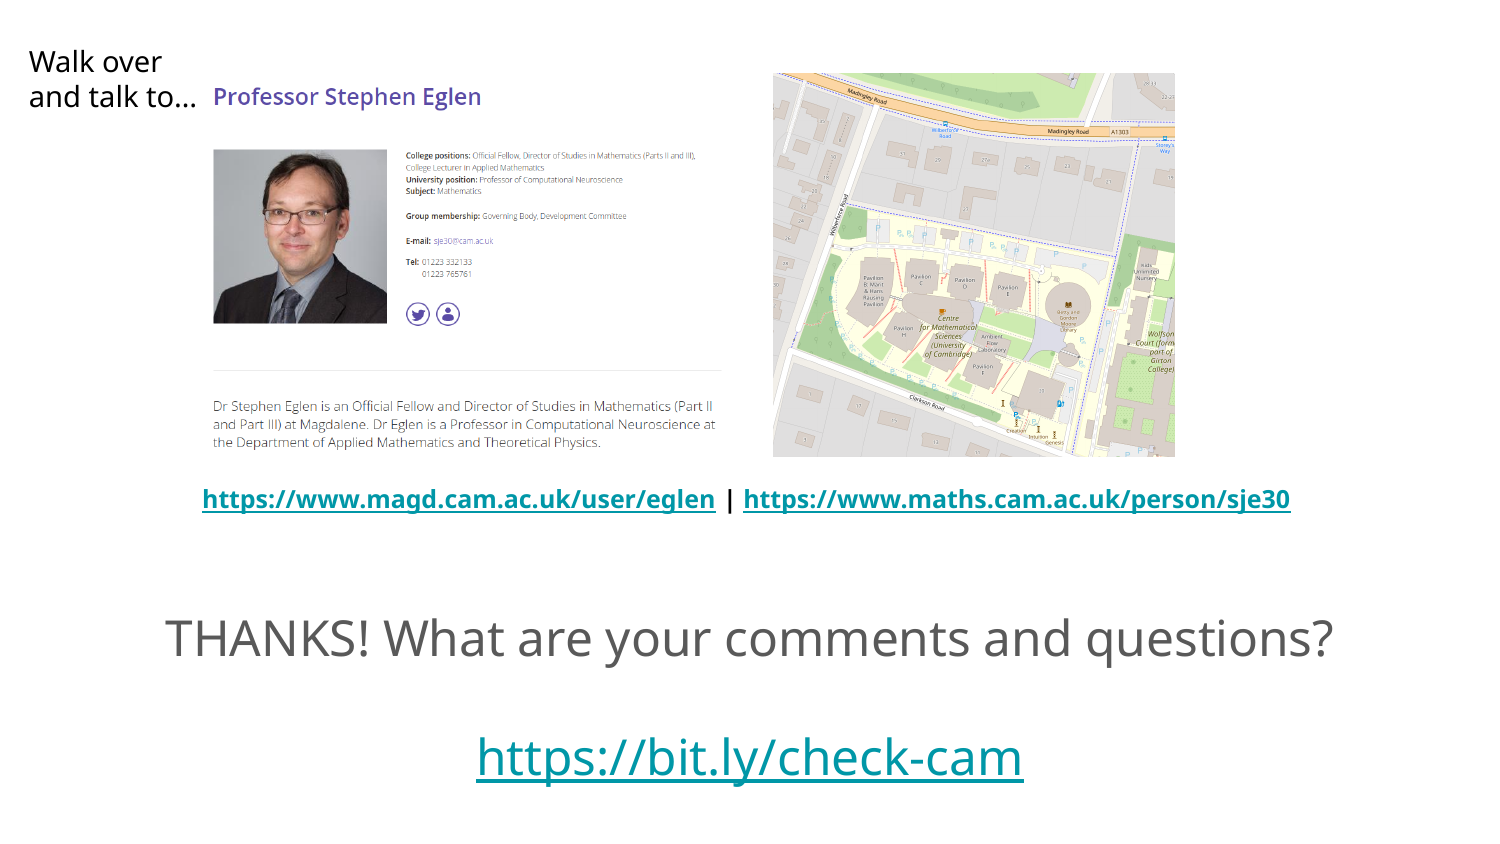

Walk over and talk to…
# https://www.magd.cam.ac.uk/user/eglen | https://www.maths.cam.ac.uk/person/sje30 THANKS! What are your comments and questions? https://bit.ly/check-cam